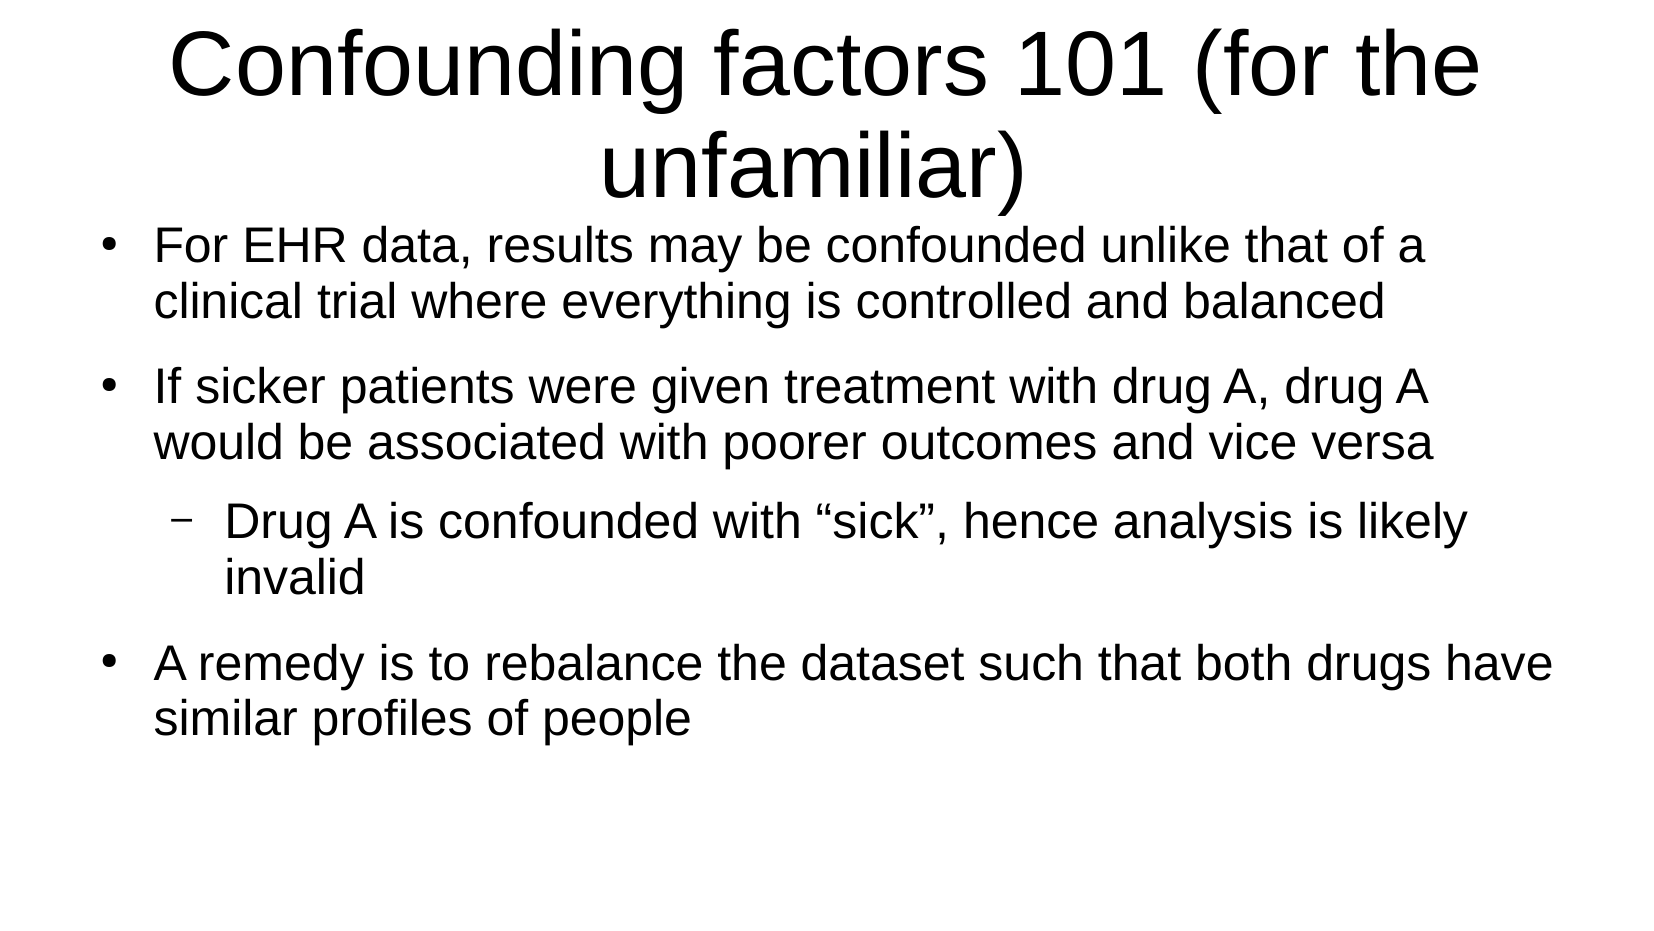

# Confounding factors 101 (for the unfamiliar)
For EHR data, results may be confounded unlike that of a clinical trial where everything is controlled and balanced
If sicker patients were given treatment with drug A, drug A would be associated with poorer outcomes and vice versa
Drug A is confounded with “sick”, hence analysis is likely invalid
A remedy is to rebalance the dataset such that both drugs have similar profiles of people